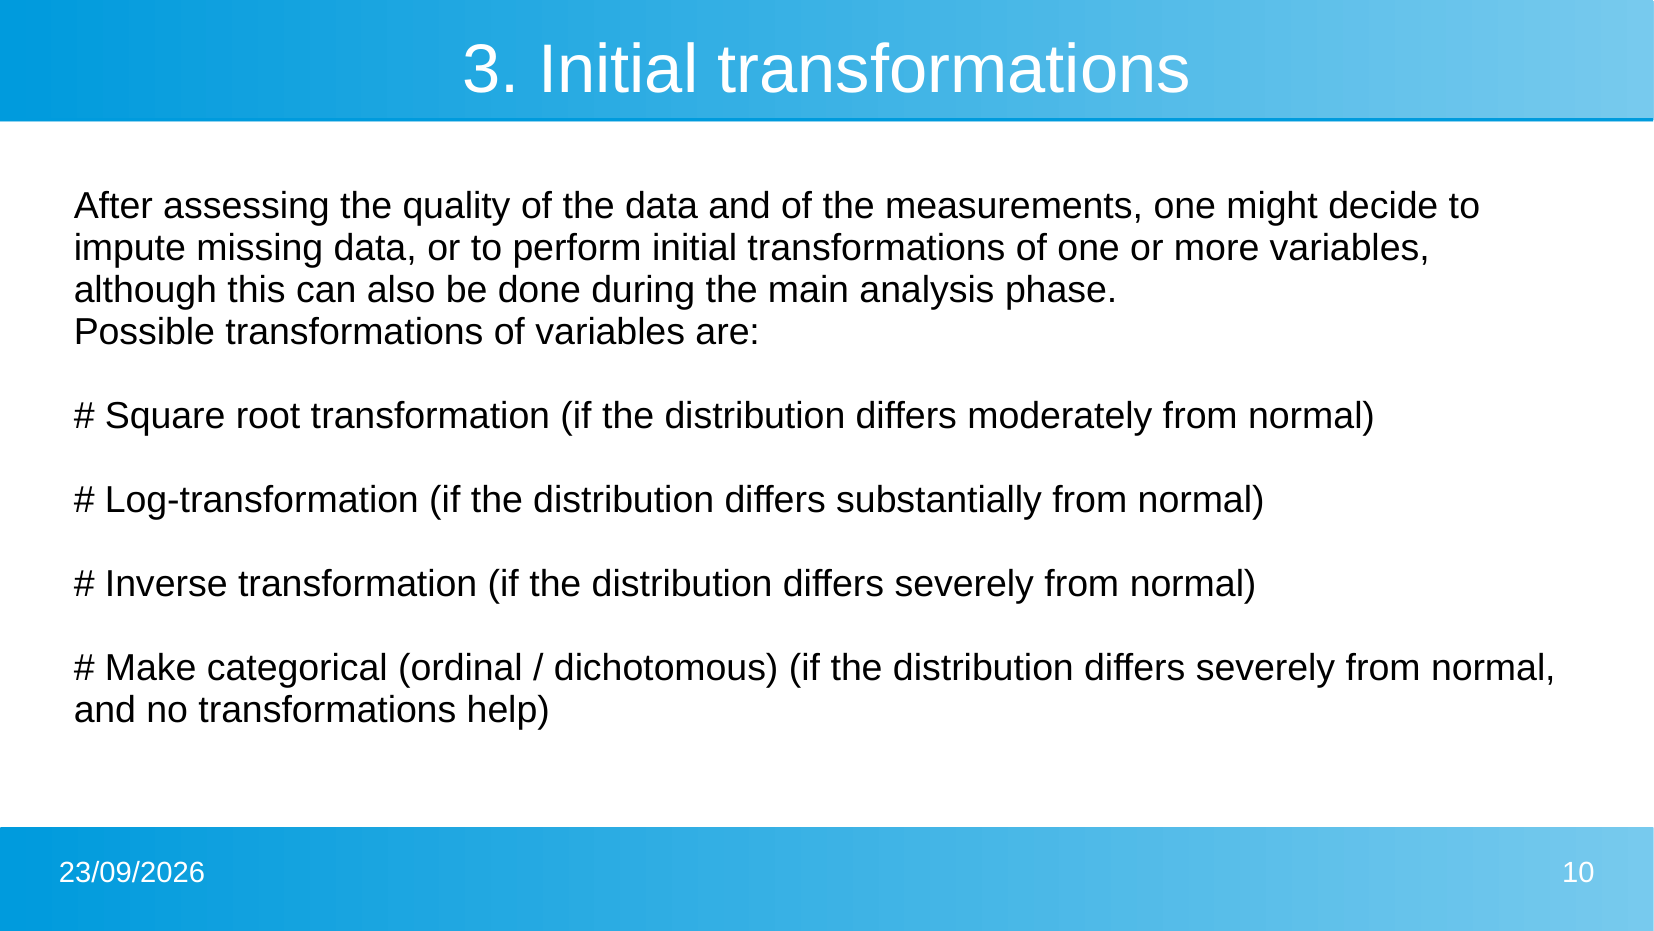

# 3. Initial transformations
After assessing the quality of the data and of the measurements, one might decide to impute missing data, or to perform initial transformations of one or more variables, although this can also be done during the main analysis phase.
Possible transformations of variables are:
# Square root transformation (if the distribution differs moderately from normal)
# Log-transformation (if the distribution differs substantially from normal)
# Inverse transformation (if the distribution differs severely from normal)
# Make categorical (ordinal / dichotomous) (if the distribution differs severely from normal, and no transformations help)
10